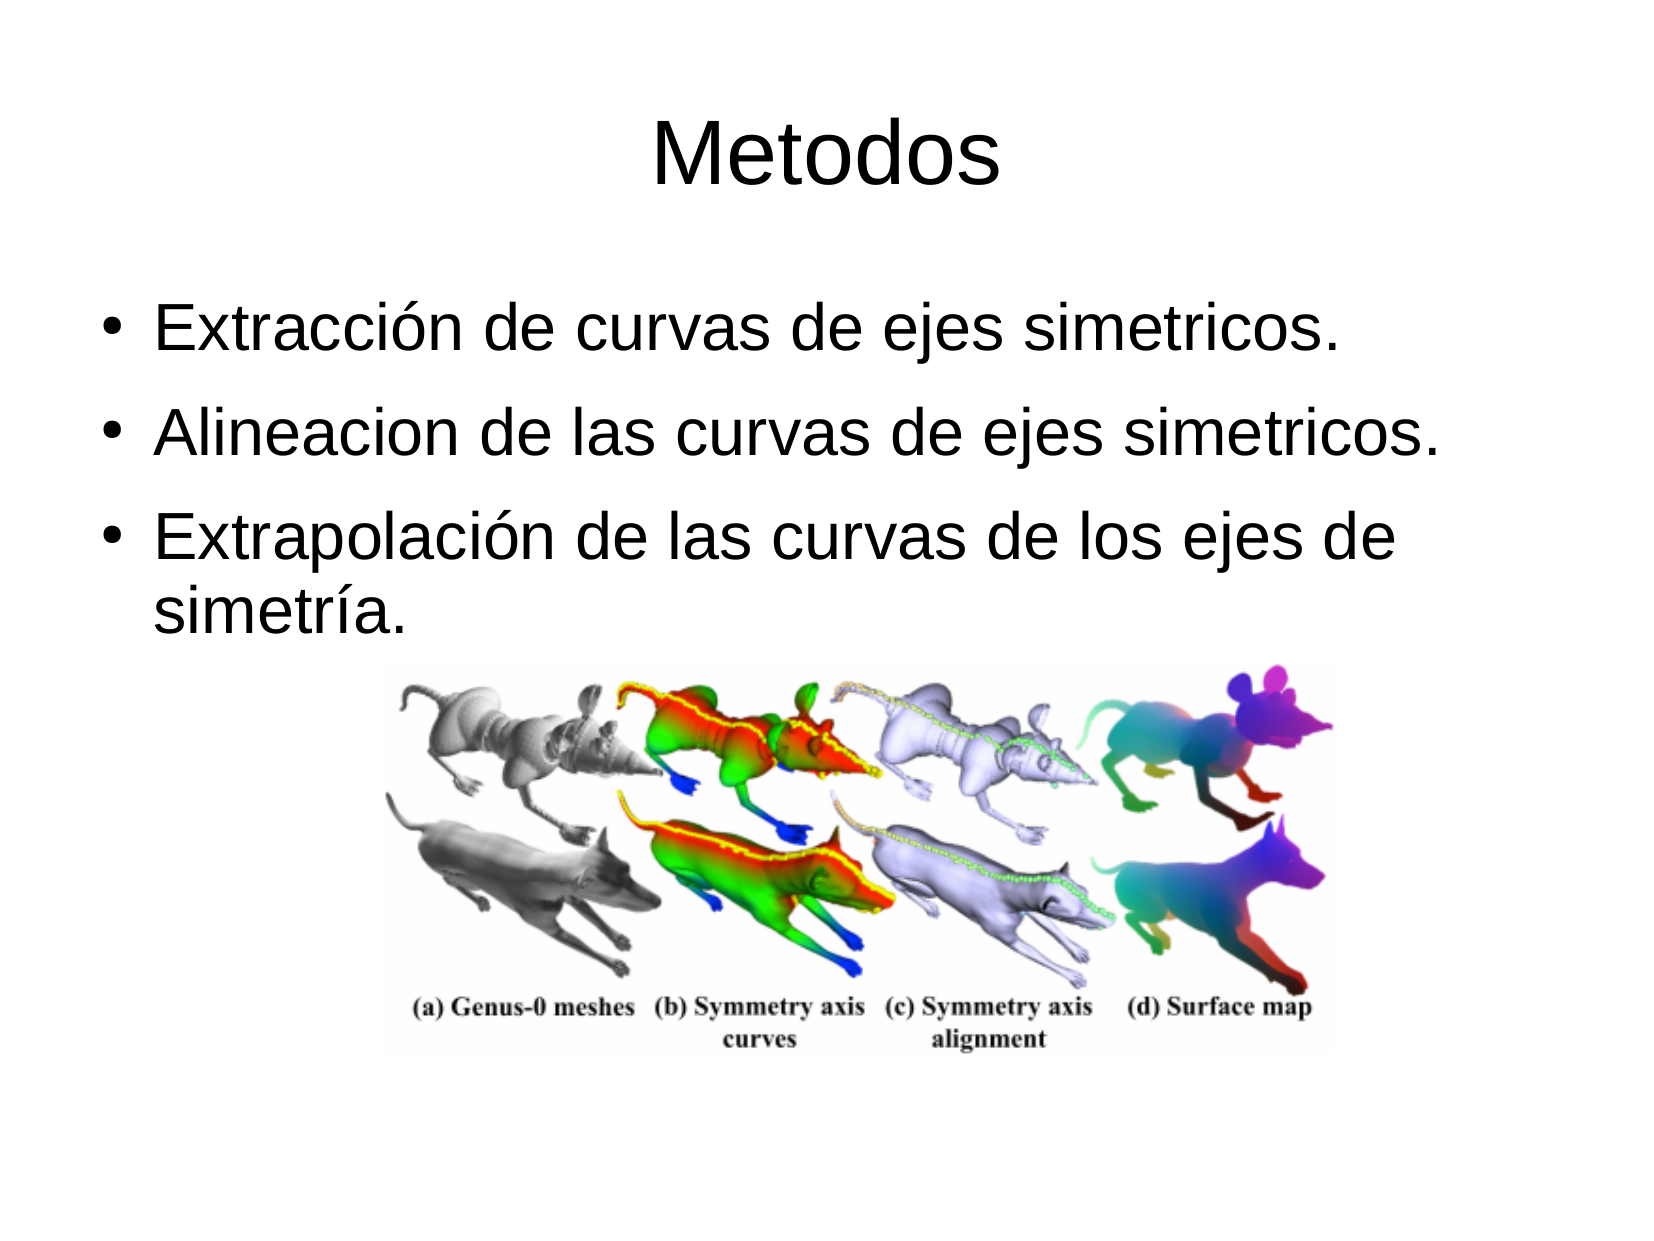

# Metodos
Extracción de curvas de ejes simetricos.
Alineacion de las curvas de ejes simetricos.
Extrapolación de las curvas de los ejes de simetría.